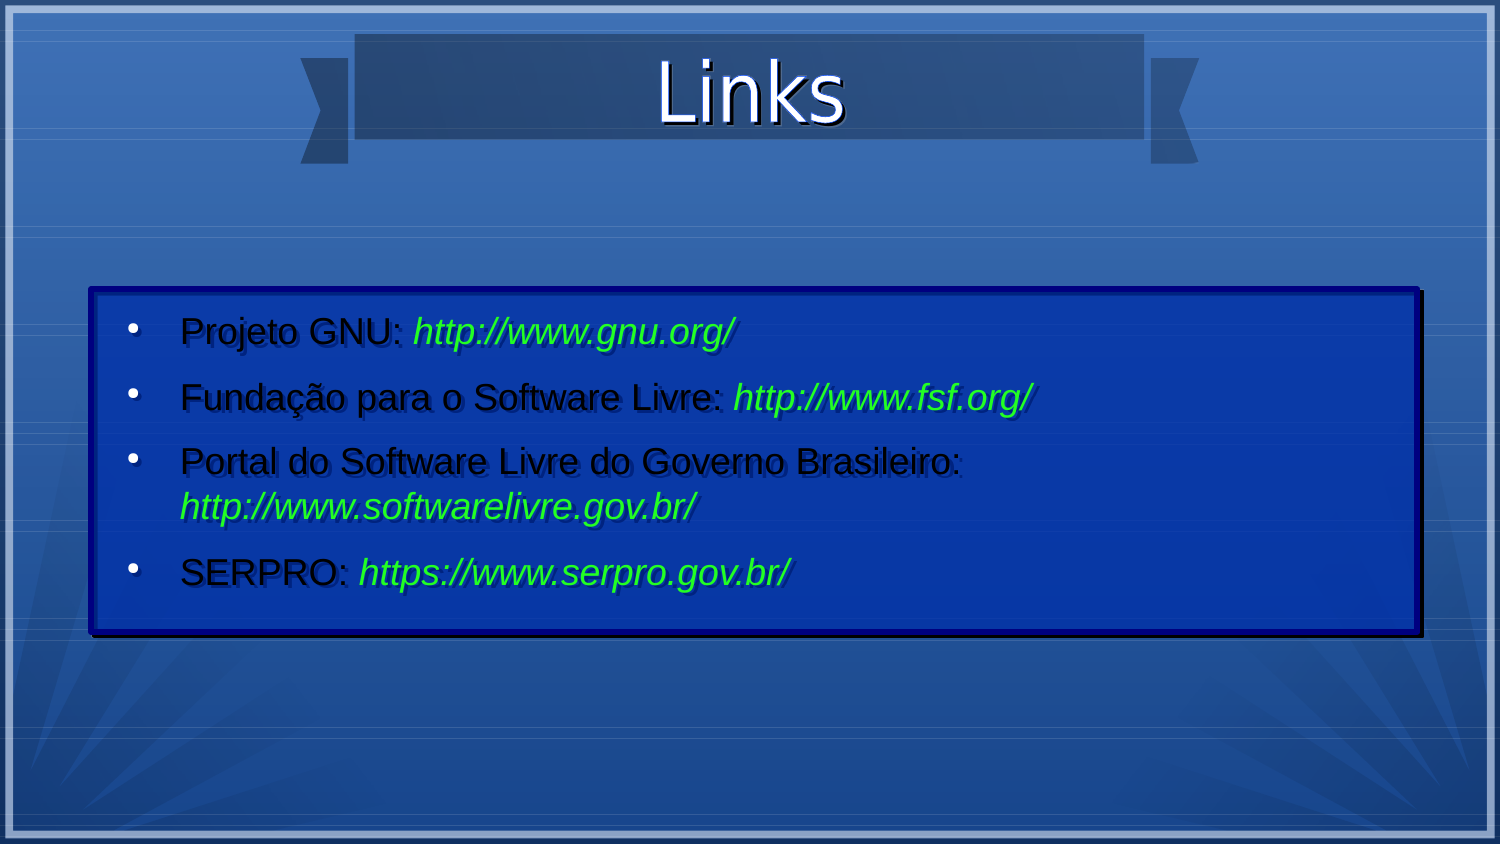

# Links
Projeto GNU: http://www.gnu.org/
Fundação para o Software Livre: http://www.fsf.org/
Portal do Software Livre do Governo Brasileiro: http://www.softwarelivre.gov.br/
SERPRO: https://www.serpro.gov.br/